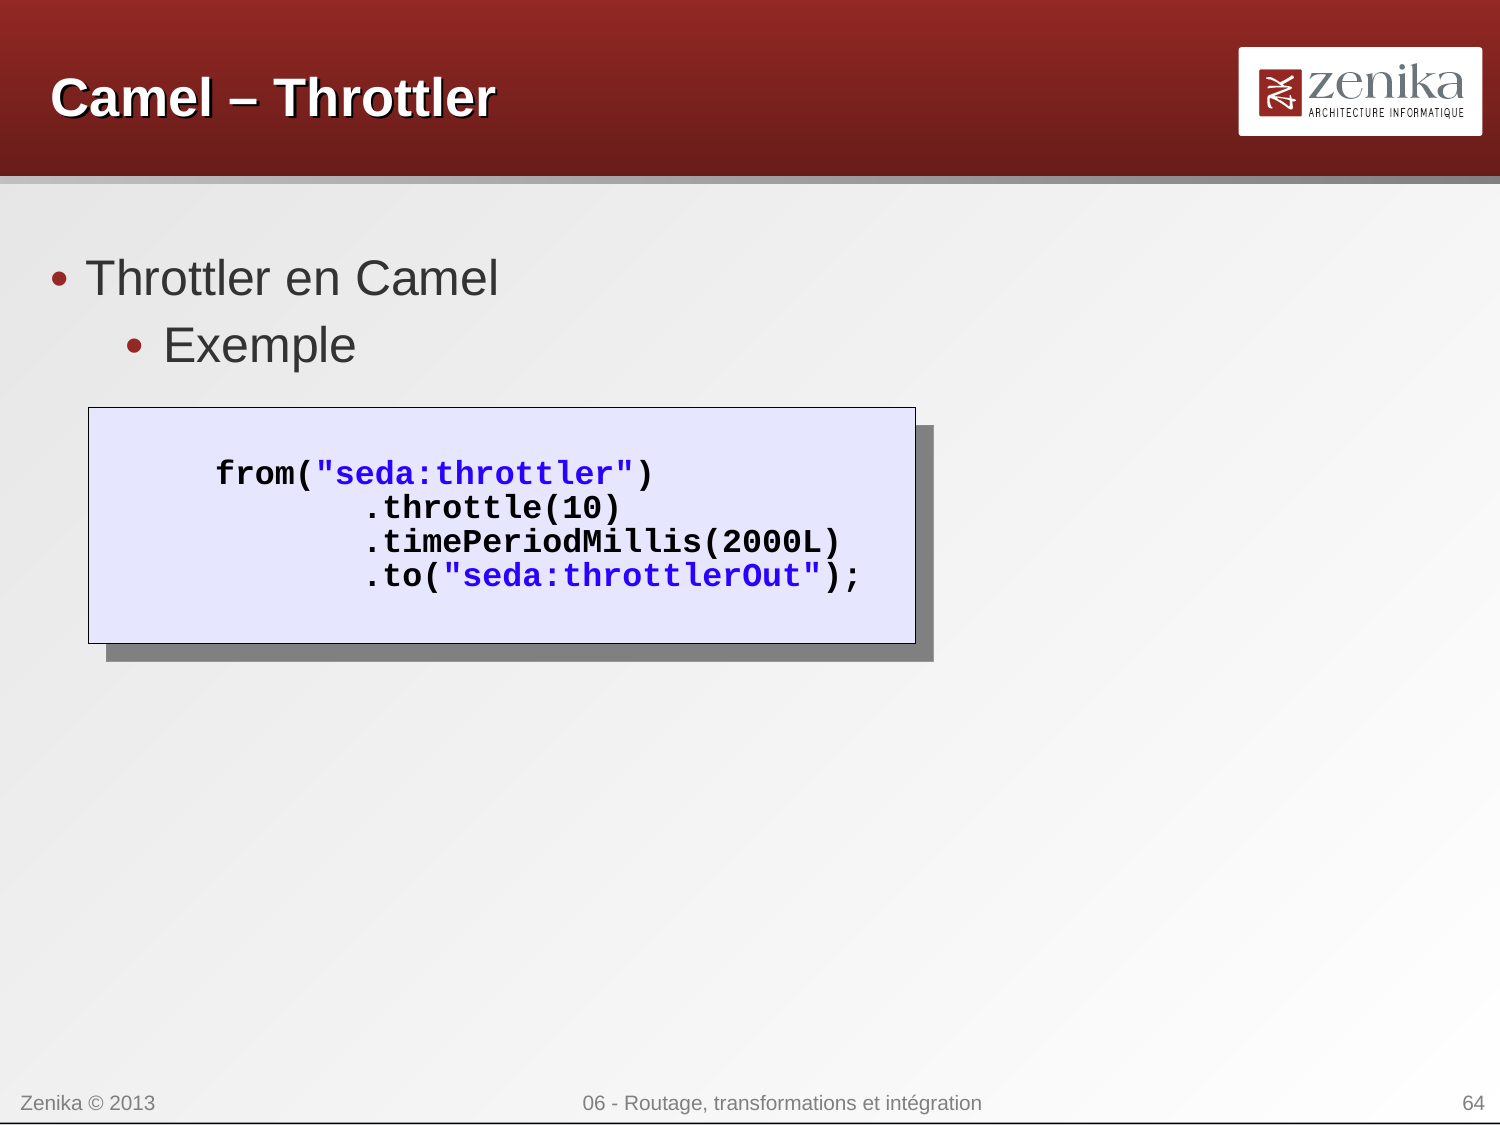

# Camel – Throttler
Throttler en Camel
Exemple
	from("seda:throttler")
			.throttle(10)
			.timePeriodMillis(2000L)
			.to("seda:throttlerOut");